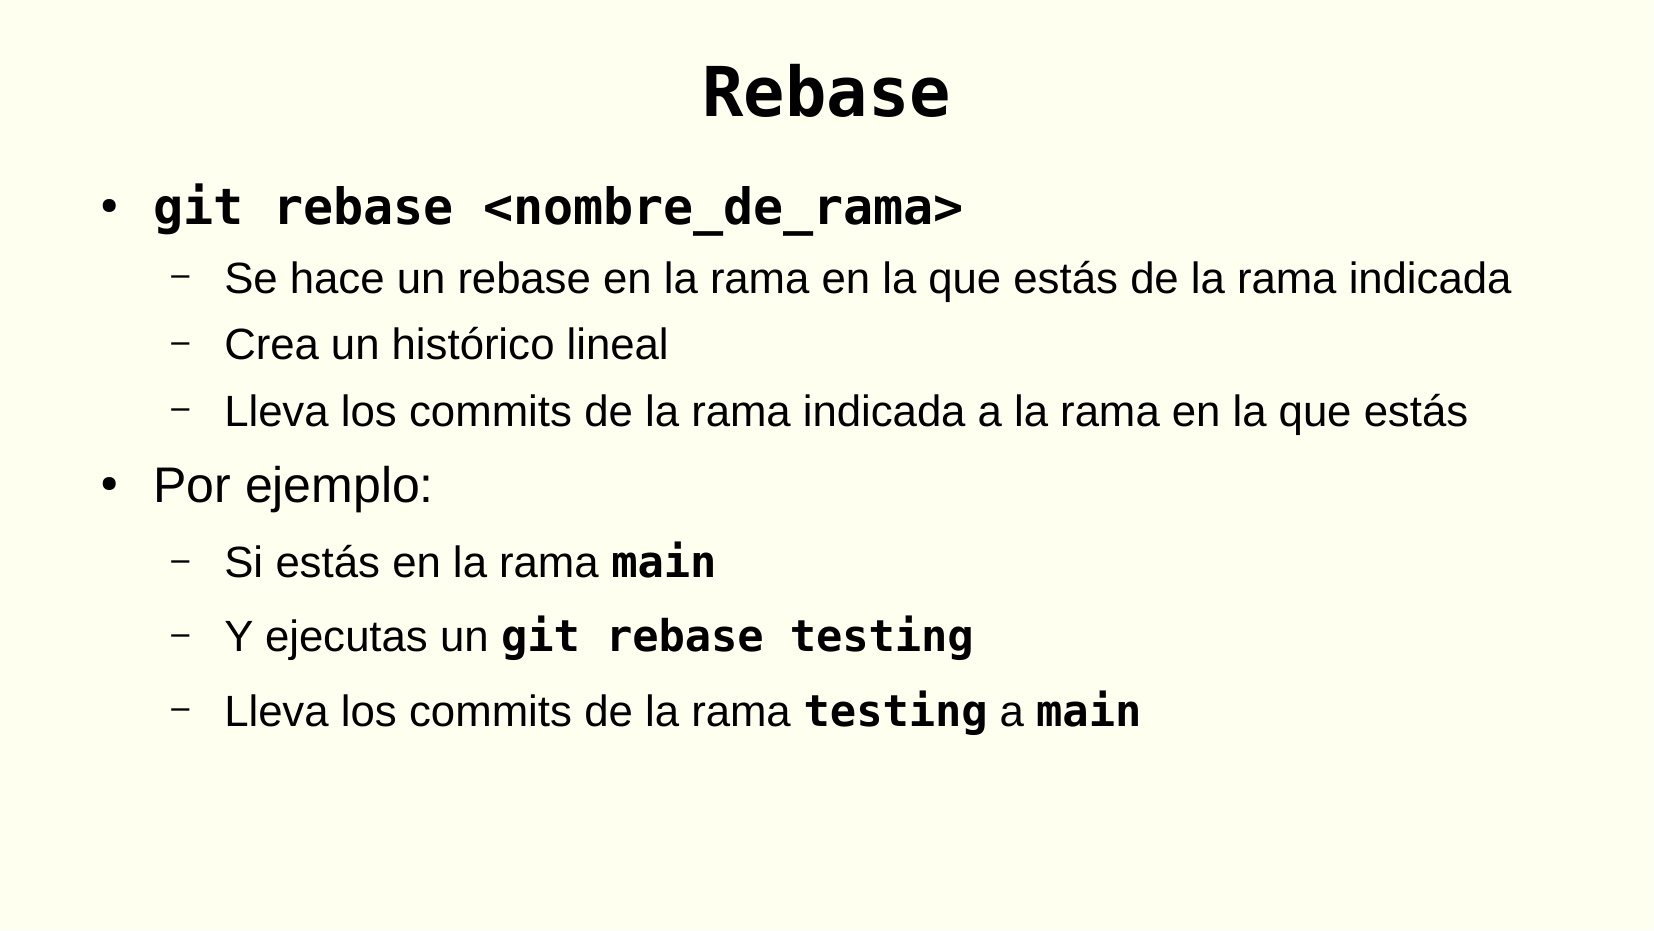

# Rebase
git rebase <nombre_de_rama>
Se hace un rebase en la rama en la que estás de la rama indicada
Crea un histórico lineal
Lleva los commits de la rama indicada a la rama en la que estás
Por ejemplo:
Si estás en la rama main
Y ejecutas un git rebase testing
Lleva los commits de la rama testing a main